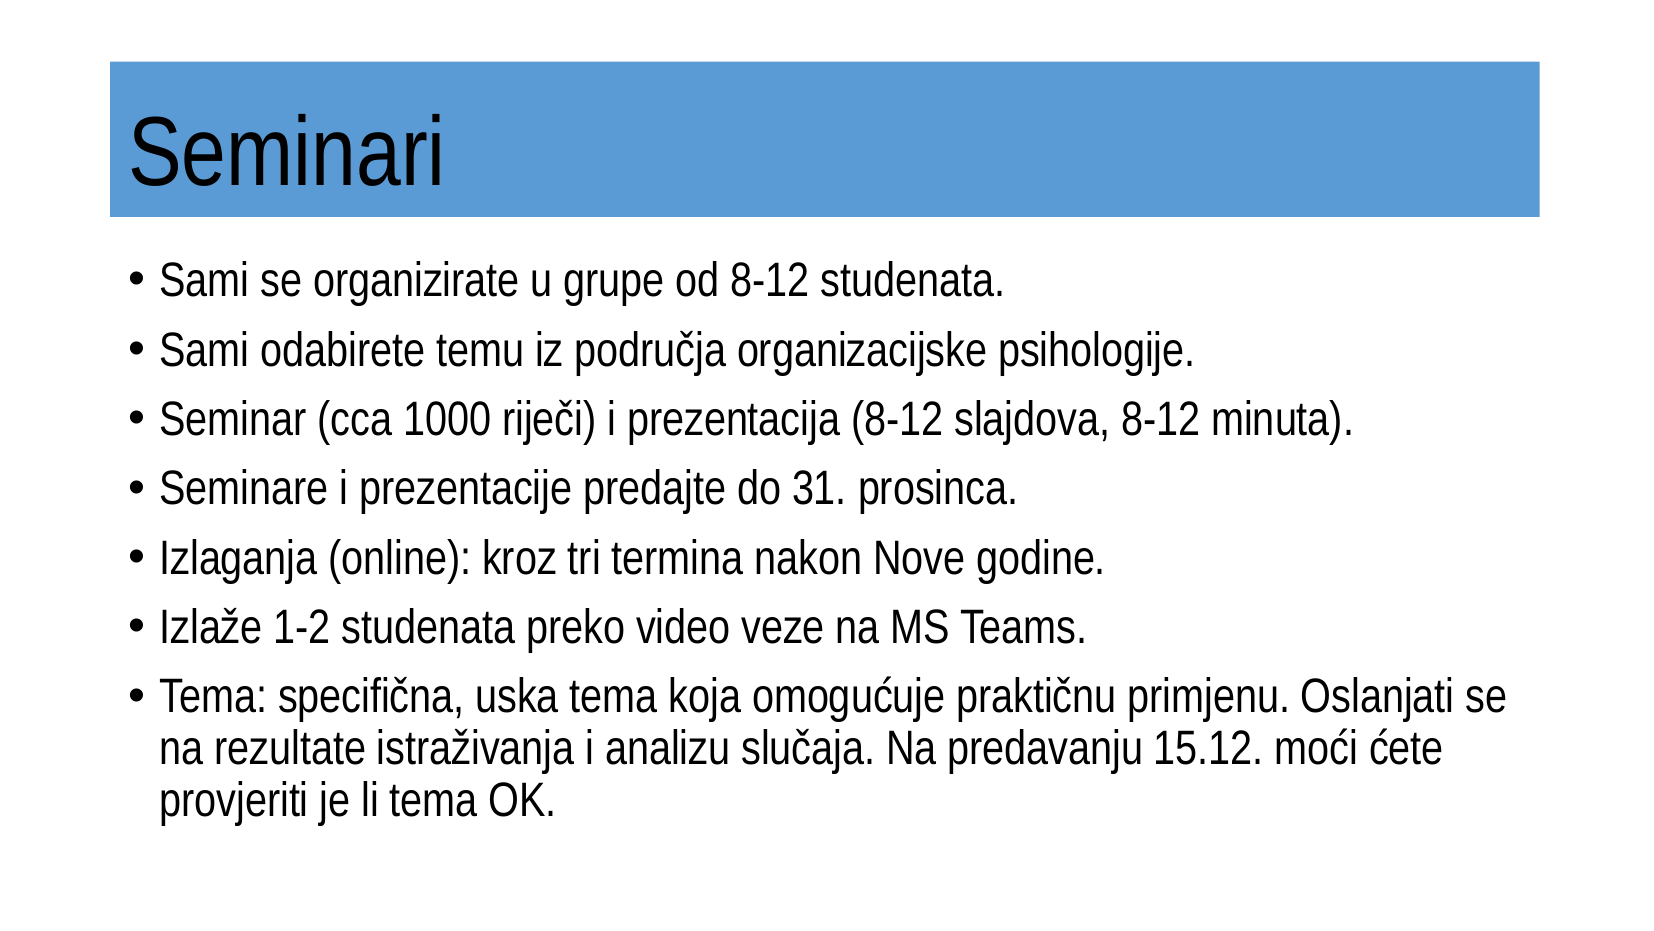

# Seminari
Sami se organizirate u grupe od 8-12 studenata.
Sami odabirete temu iz područja organizacijske psihologije.
Seminar (cca 1000 riječi) i prezentacija (8-12 slajdova, 8-12 minuta).
Seminare i prezentacije predajte do 31. prosinca.
Izlaganja (online): kroz tri termina nakon Nove godine.
Izlaže 1-2 studenata preko video veze na MS Teams.
Tema: specifična, uska tema koja omogućuje praktičnu primjenu. Oslanjati se na rezultate istraživanja i analizu slučaja. Na predavanju 15.12. moći ćete provjeriti je li tema OK.